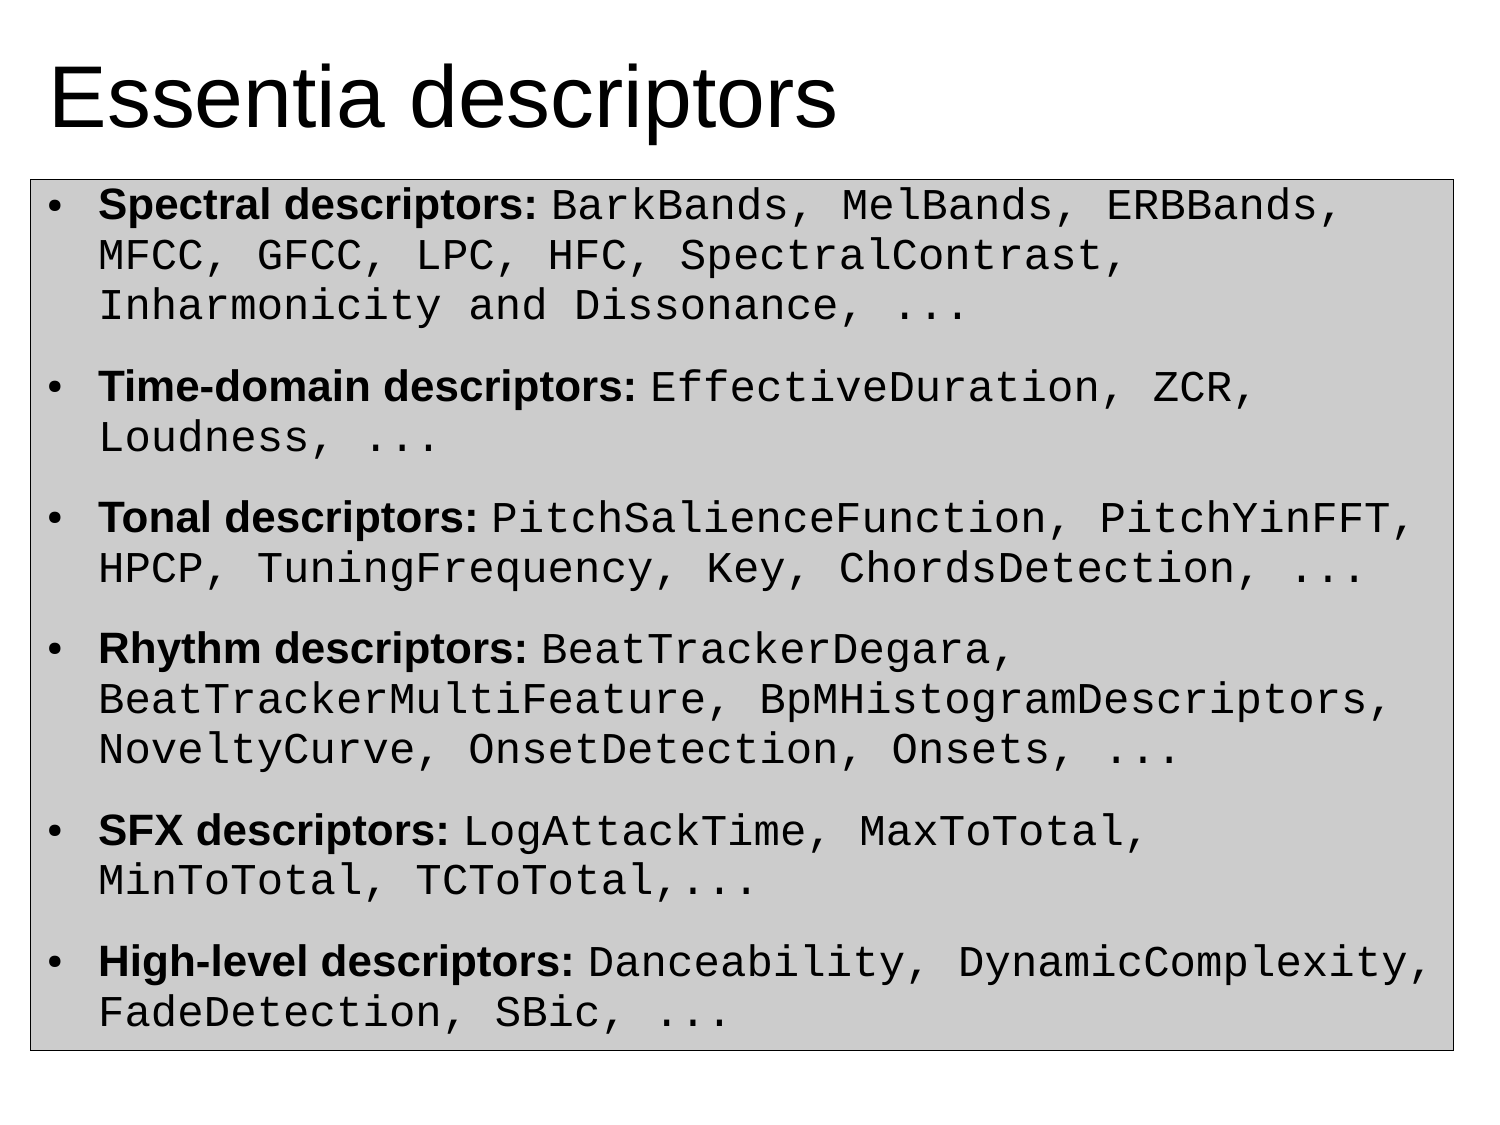

# Essentia descriptors
Spectral descriptors: BarkBands, MelBands, ERBBands, MFCC, GFCC, LPC, HFC, SpectralContrast, Inharmonicity and Dissonance, ...
Time-domain descriptors: EffectiveDuration, ZCR, Loudness, ...
Tonal descriptors: PitchSalienceFunction, PitchYinFFT, HPCP, TuningFrequency, Key, ChordsDetection, ...
Rhythm descriptors: BeatTrackerDegara, BeatTrackerMultiFeature, BpMHistogramDescriptors, NoveltyCurve, OnsetDetection, Onsets, ...
SFX descriptors: LogAttackTime, MaxToTotal, MinToTotal, TCToTotal,...
High-level descriptors: Danceability, DynamicComplexity, FadeDetection, SBic, ...